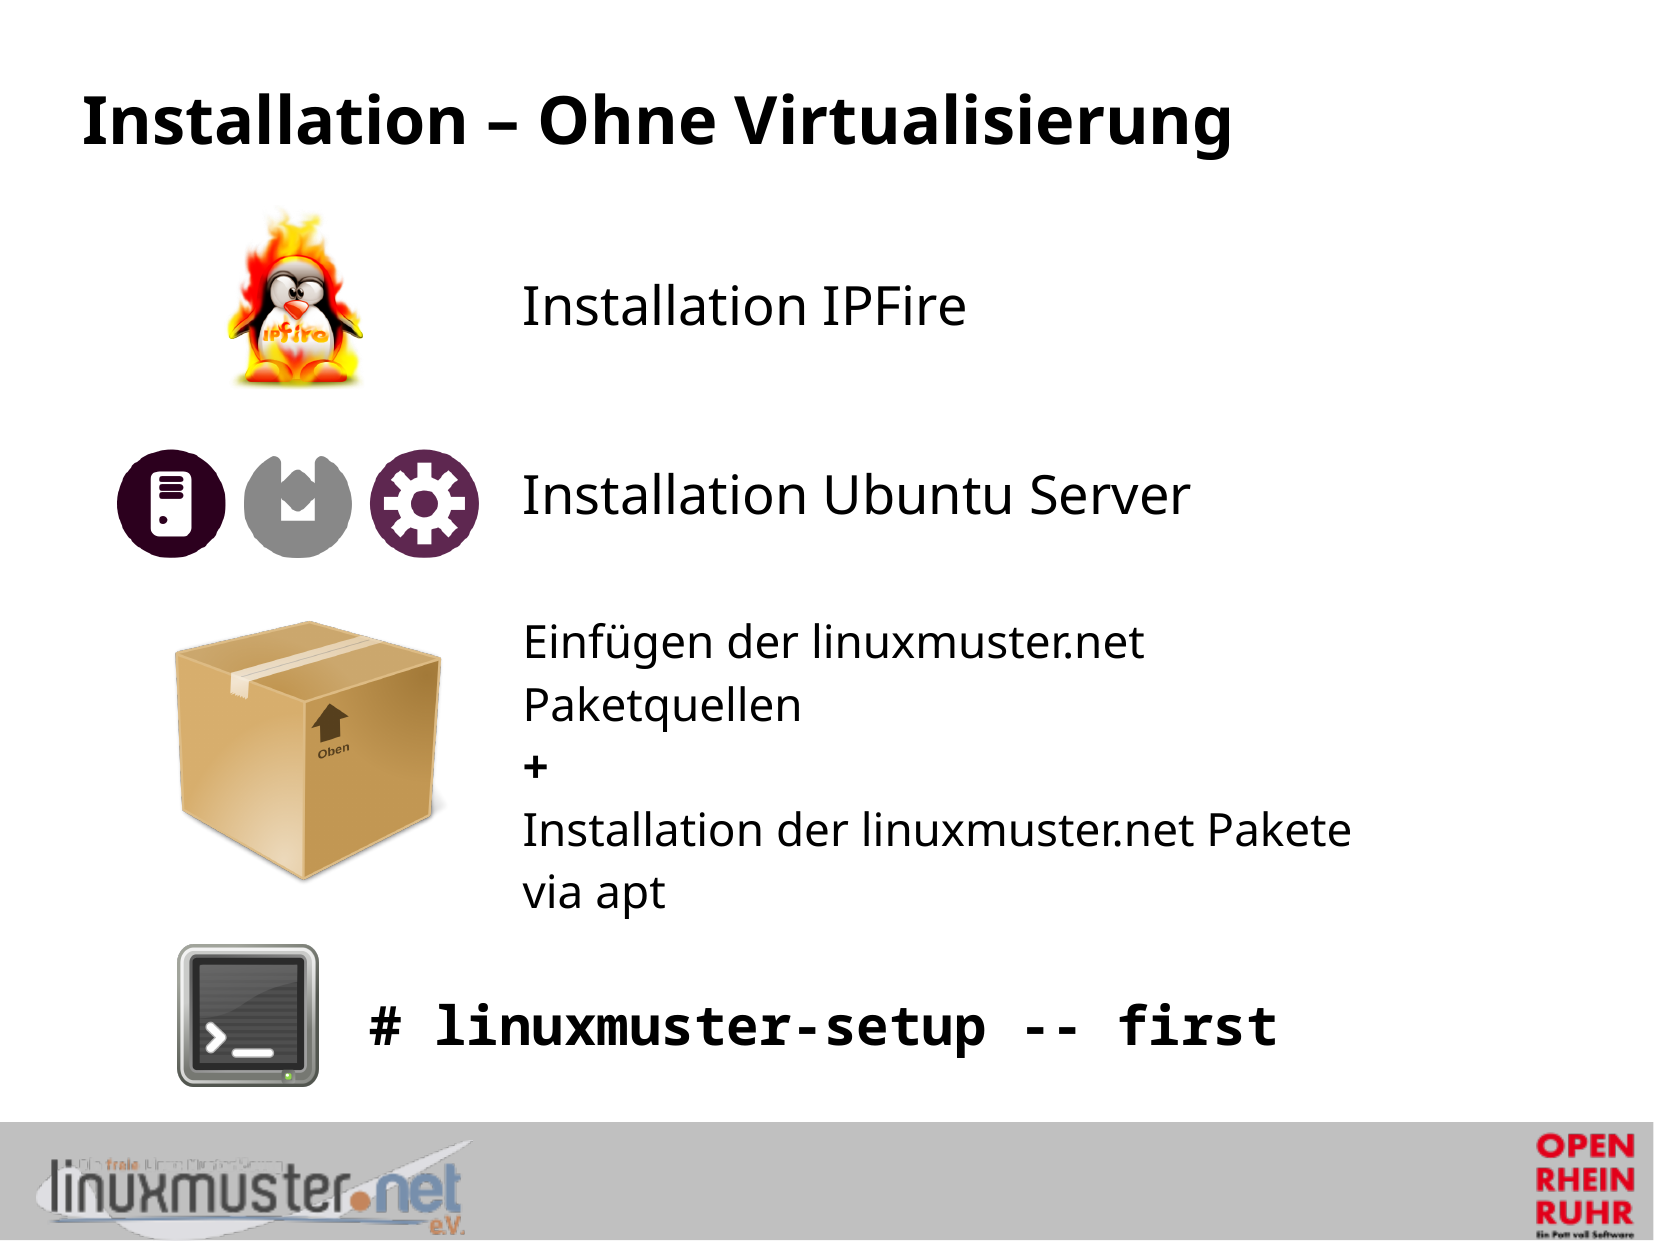

# Installation – Ohne Virtualisierung
Installation IPFire
Installation Ubuntu Server
Einfügen der linuxmuster.net Paketquellen
+
Installation der linuxmuster.net Pakete via apt
# linuxmuster-setup -- first